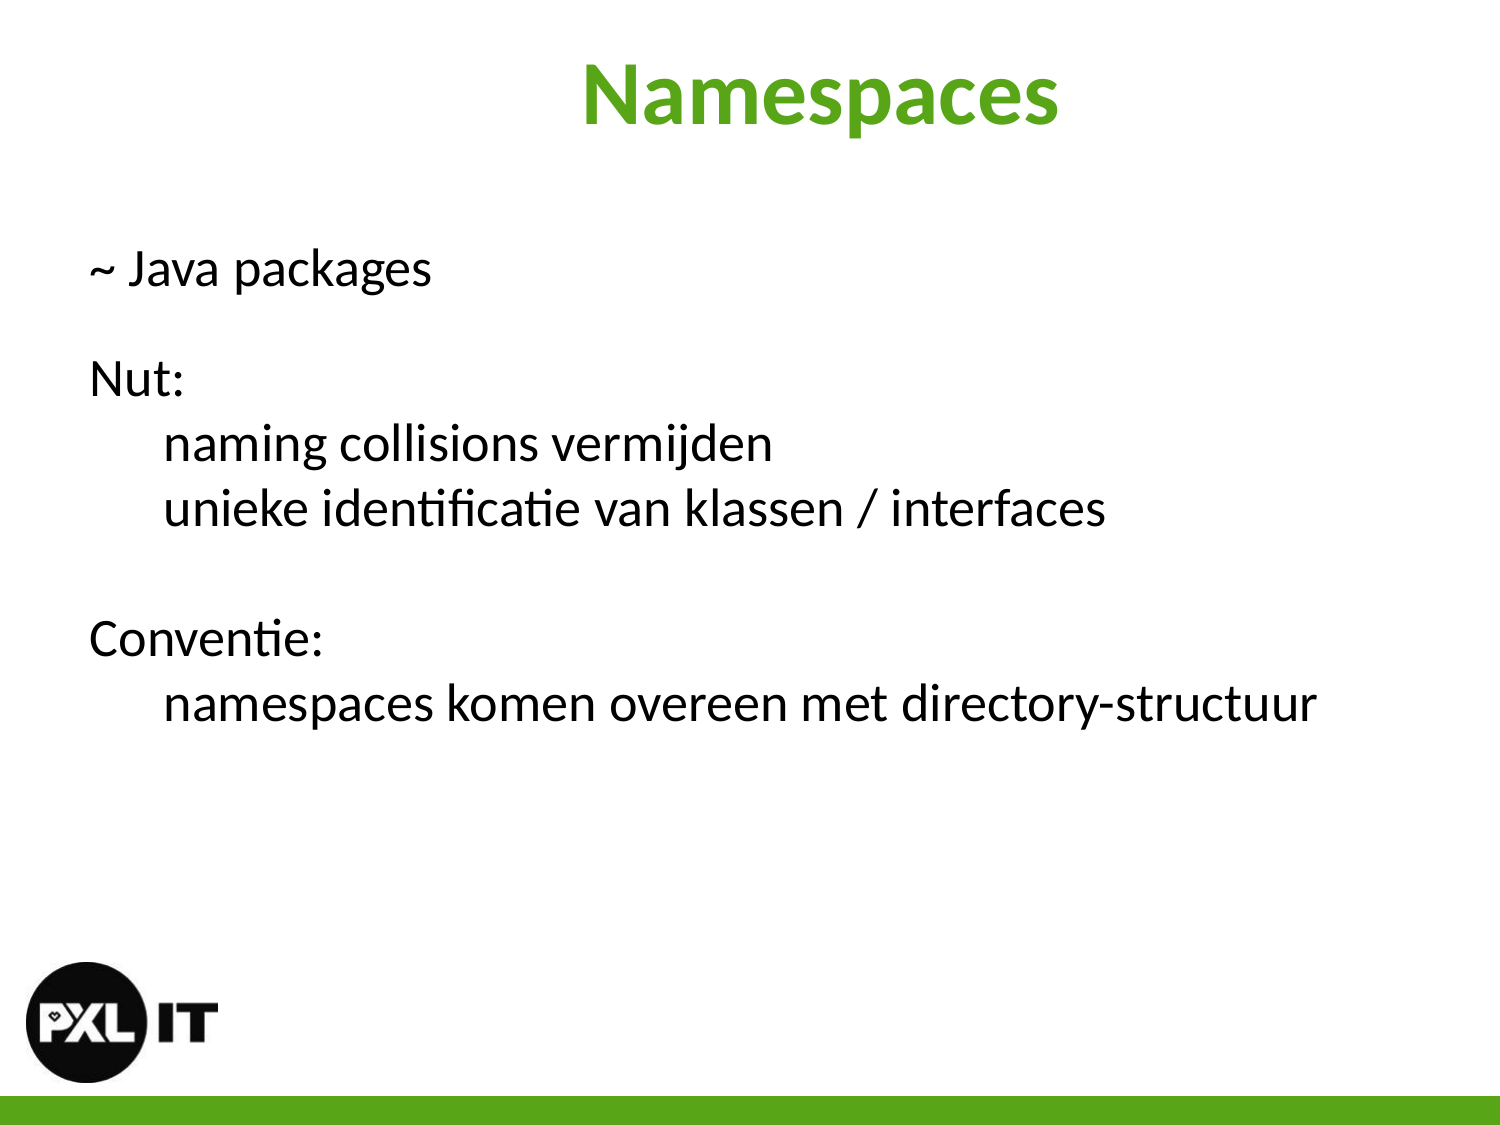

Namespaces
~ Java packages
Nut:
	naming collisions vermijden
	unieke identificatie van klassen / interfaces
Conventie:
	namespaces komen overeen met directory-structuur